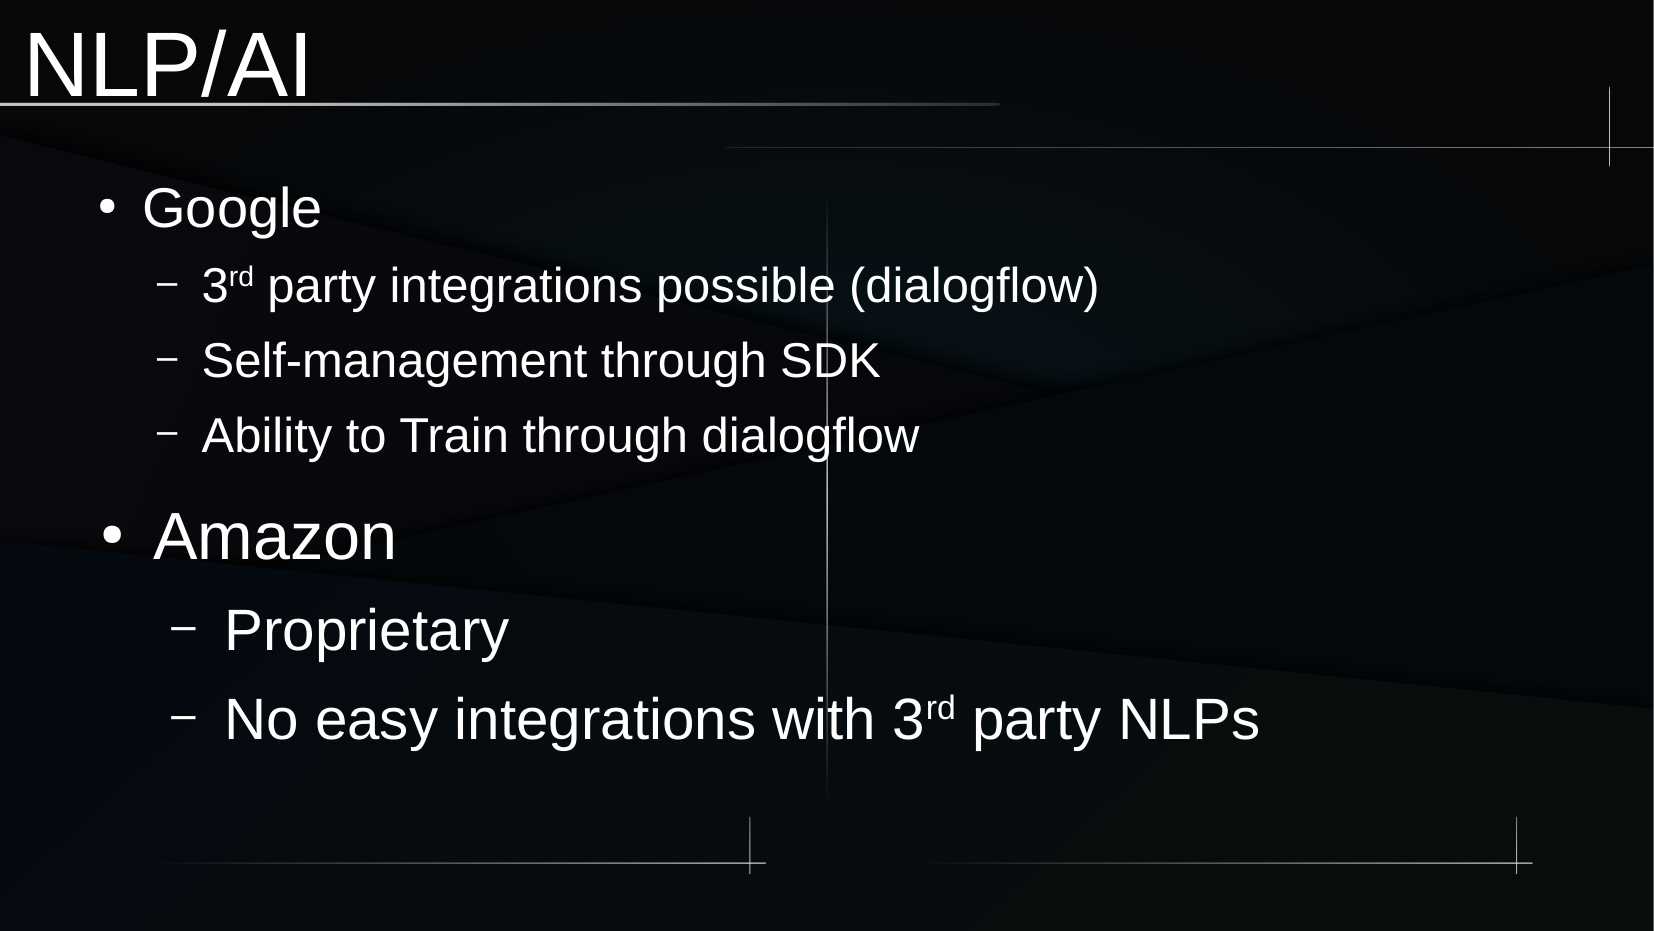

# NLP/AI
Google
3rd party integrations possible (dialogflow)
Self-management through SDK
Ability to Train through dialogflow
Amazon
Proprietary
No easy integrations with 3rd party NLPs